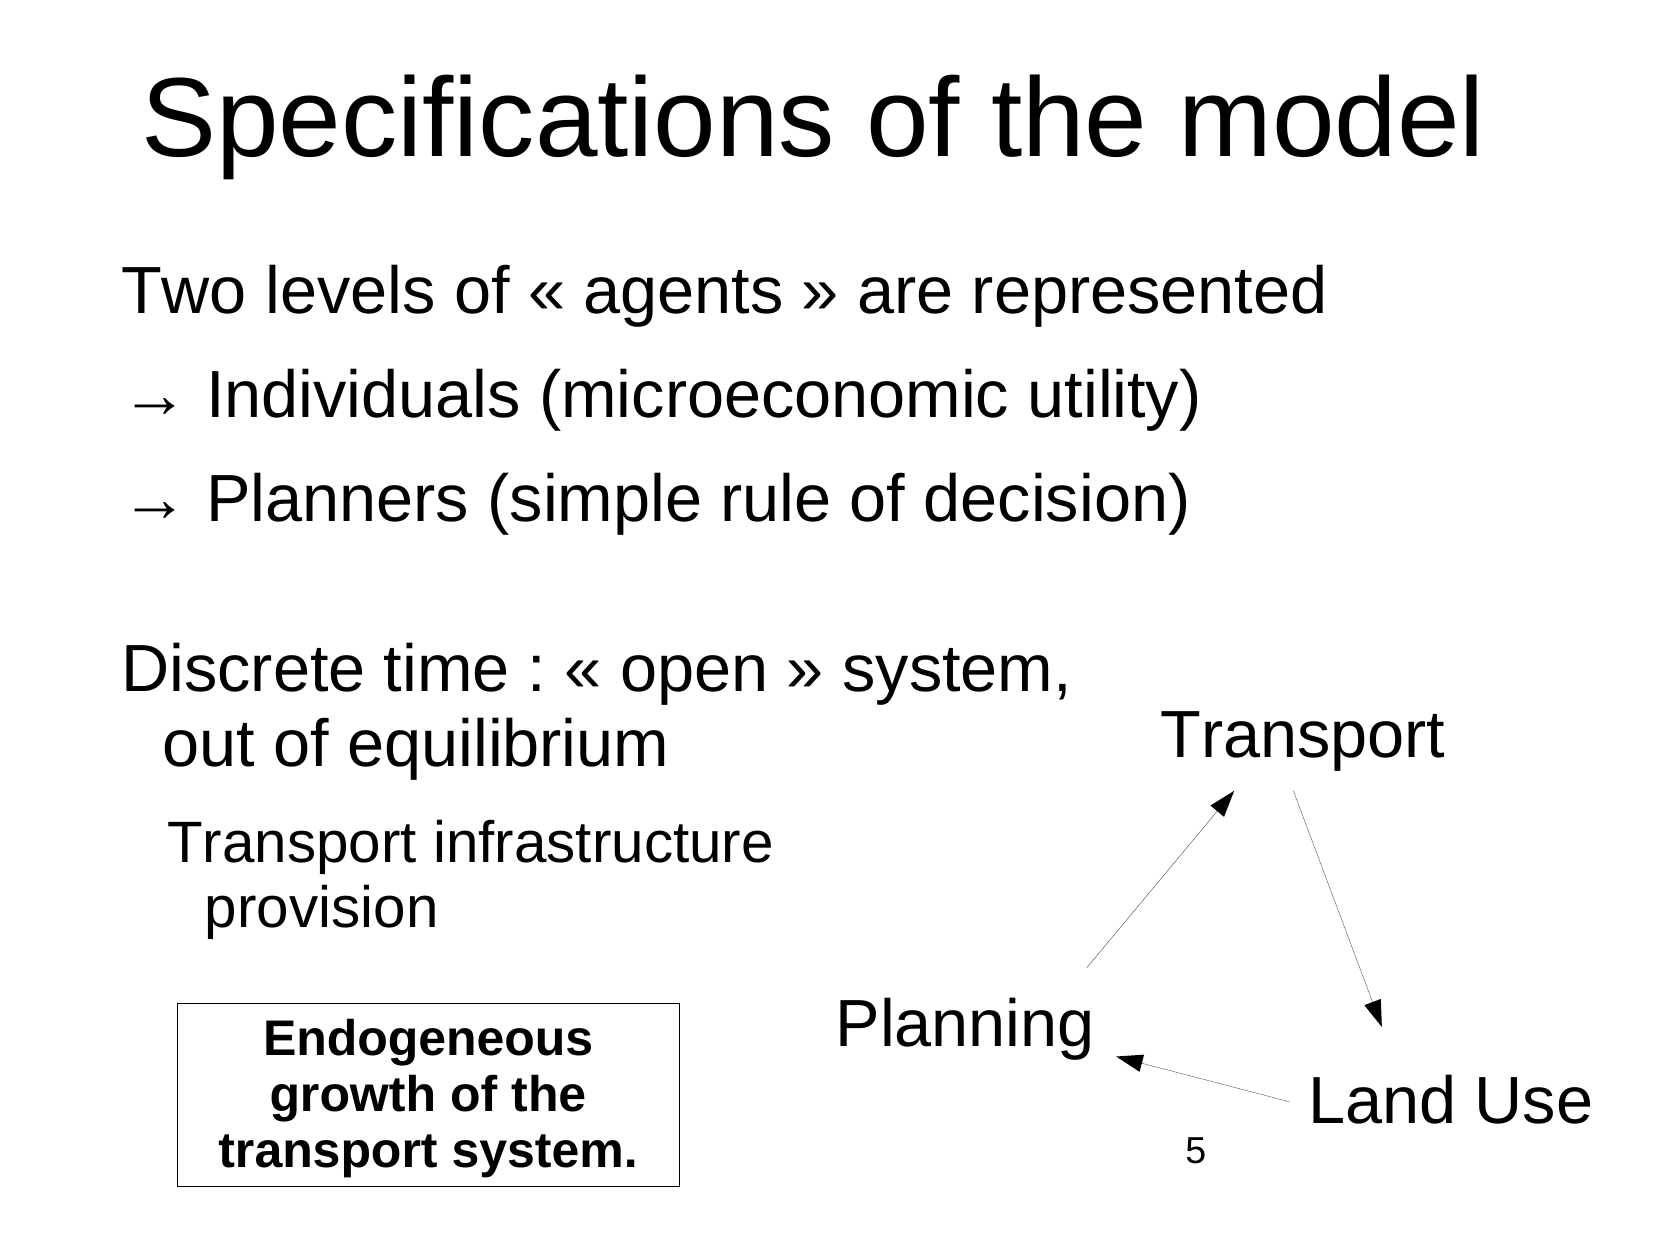

Specifications of the model
# Two levels of « agents » are represented
→ Individuals (microeconomic utility)
→ Planners (simple rule of decision)
Discrete time : « open » system,
out of equilibrium
Transport infrastructure
provision
Transport
Planning
Land Use
Endogeneous growth of the
transport system.
5